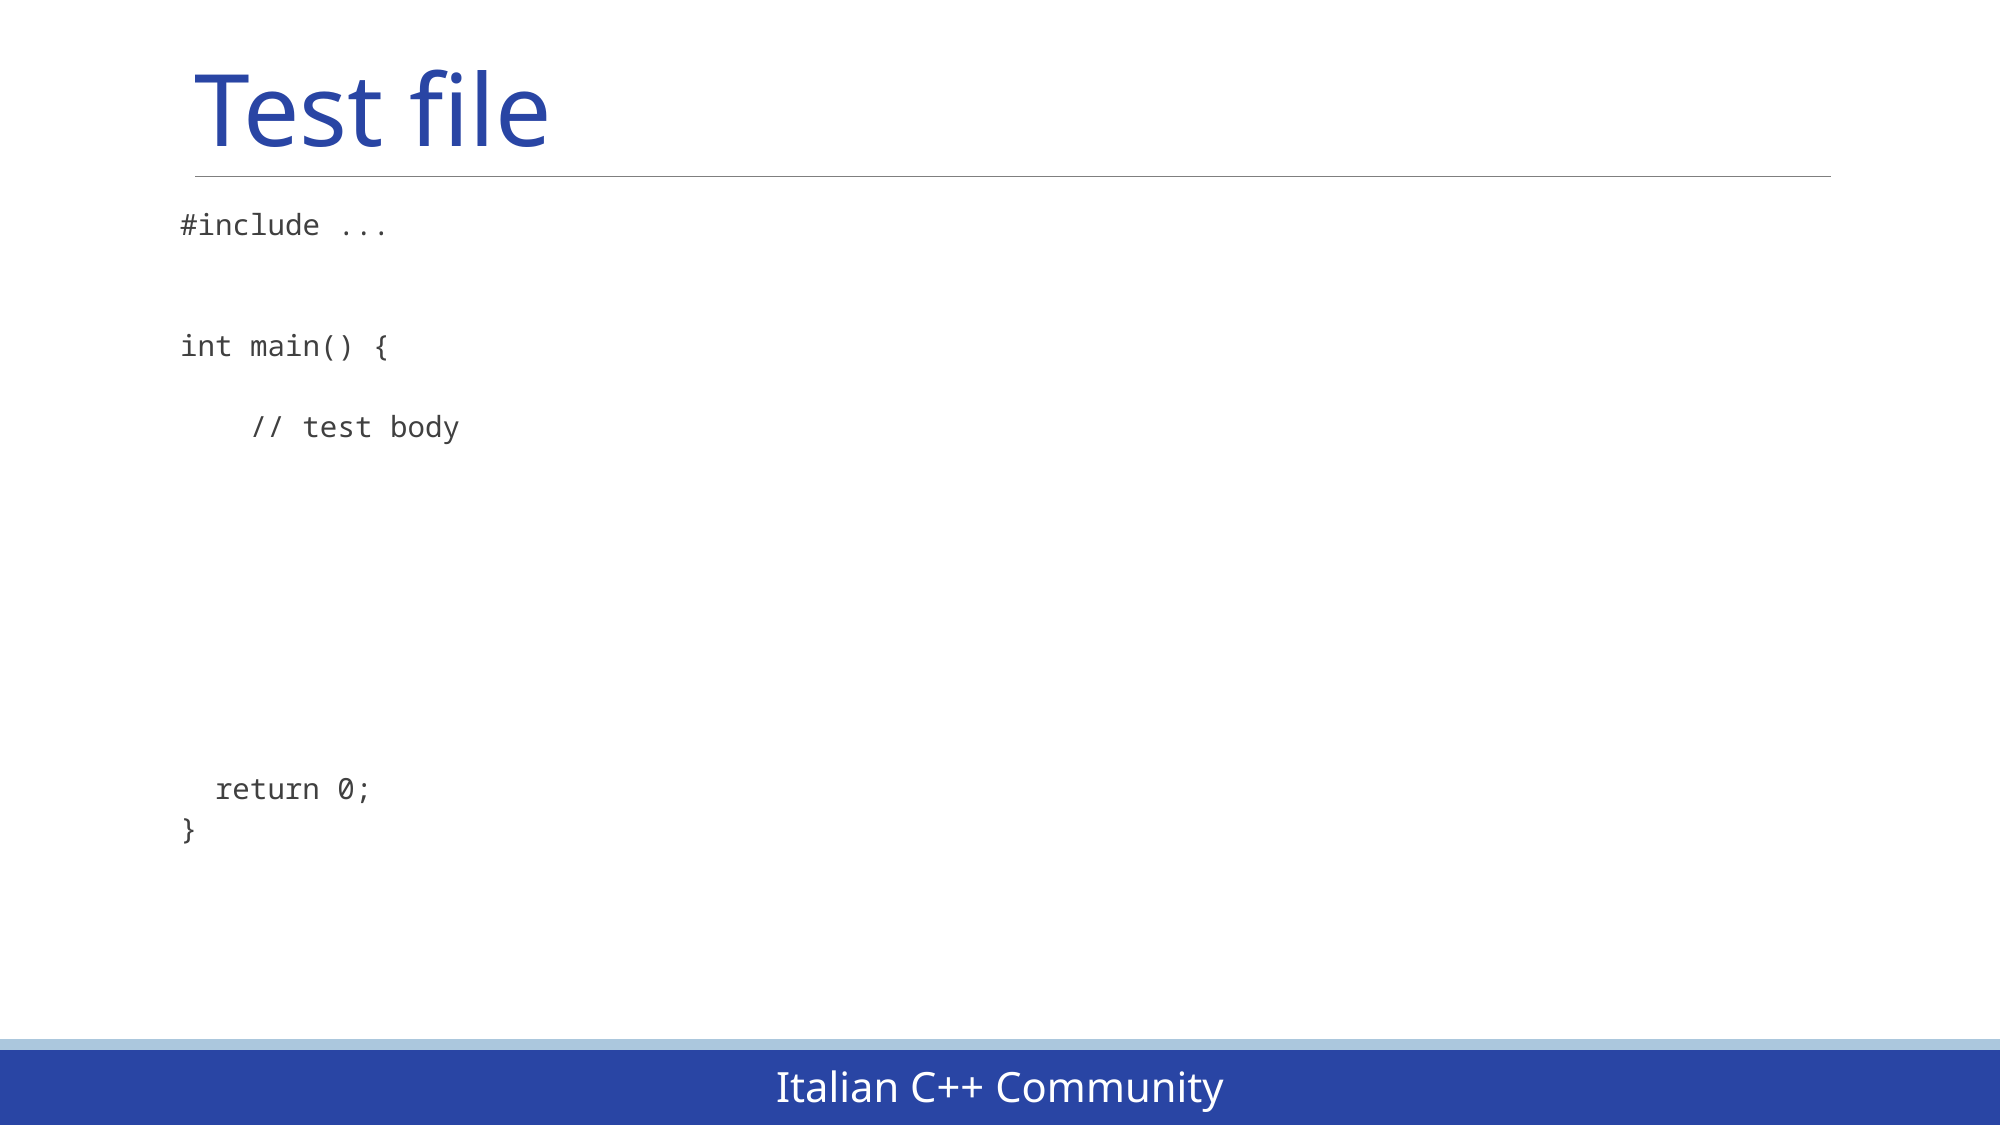

# Test file
#include ...
int main() {
 // test body
 return 0;
}